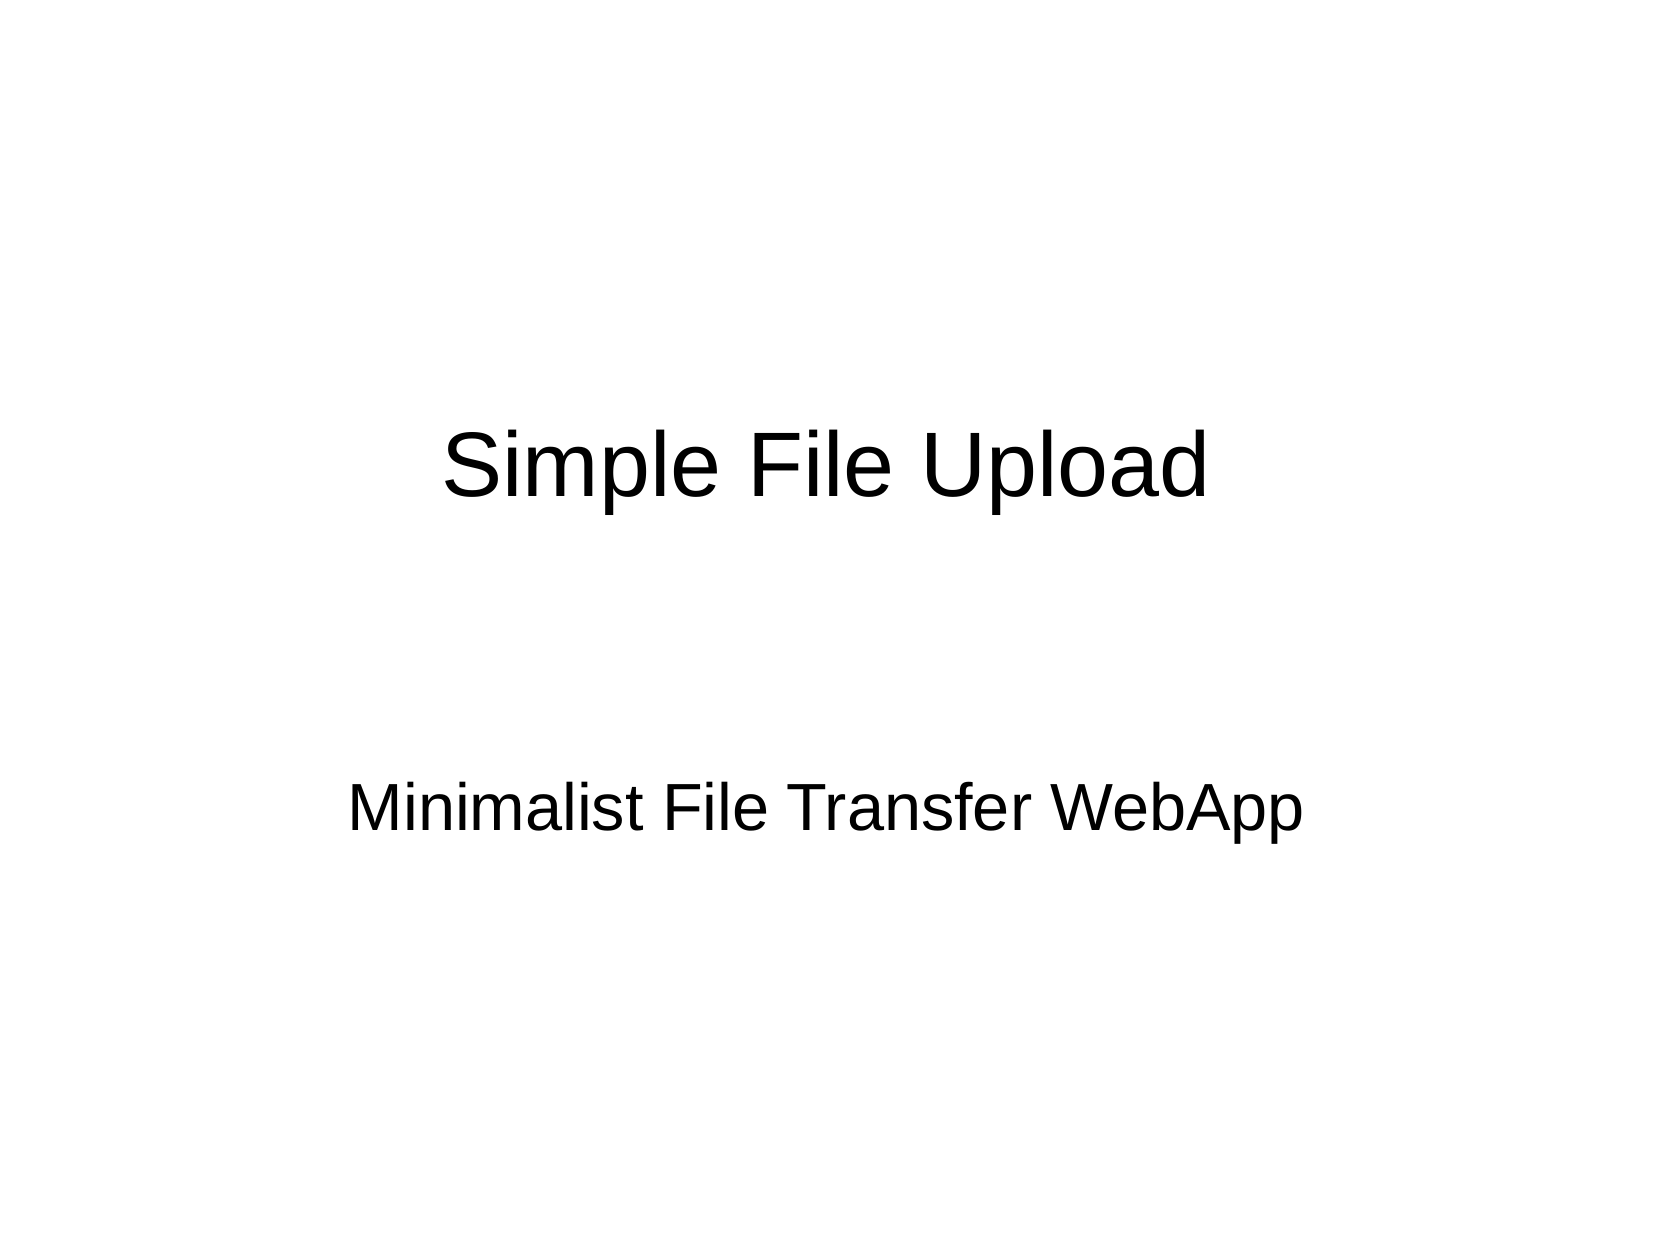

# Simple File Upload
Minimalist File Transfer WebApp